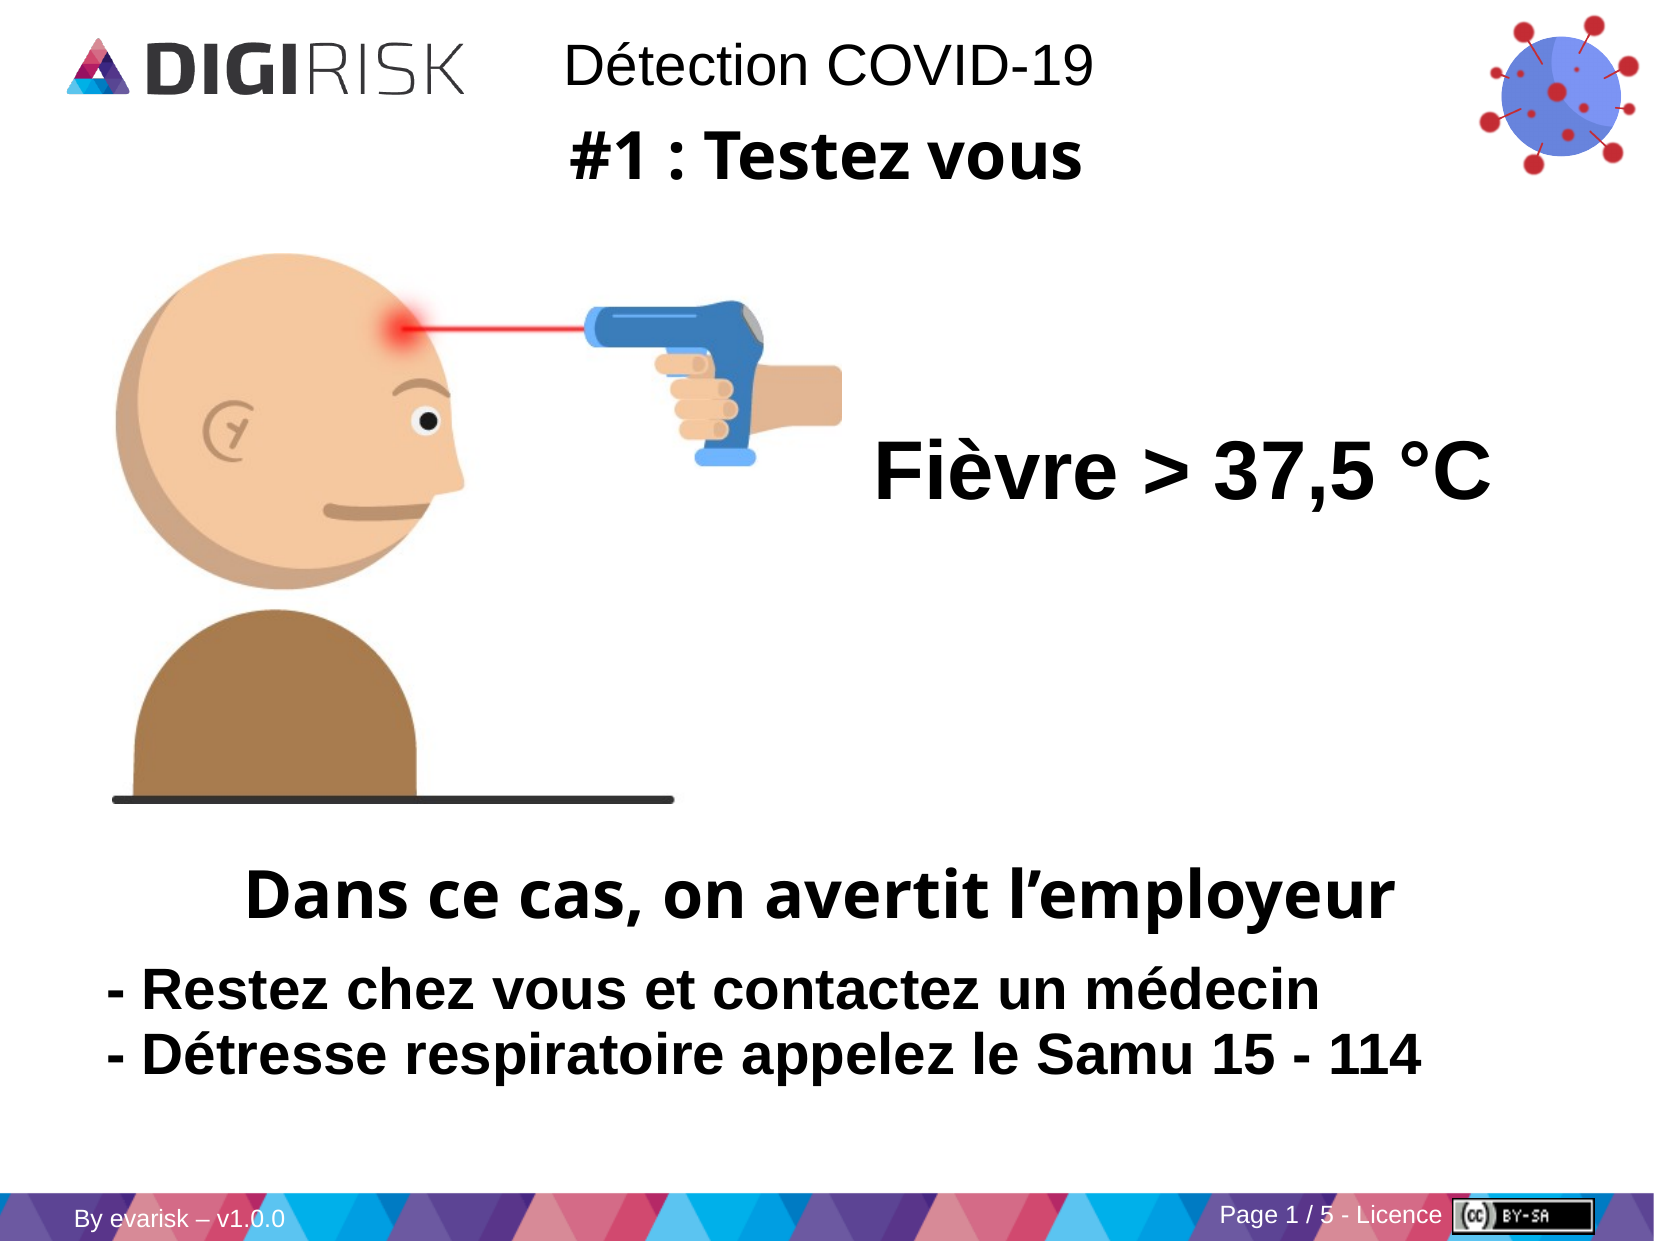

Détection COVID-19
# #1 : Testez vous
Fièvre > 37,5 °C
Dans ce cas, on avertit l’employeur
- Restez chez vous et contactez un médecin
- Détresse respiratoire appelez le Samu 15 - 114